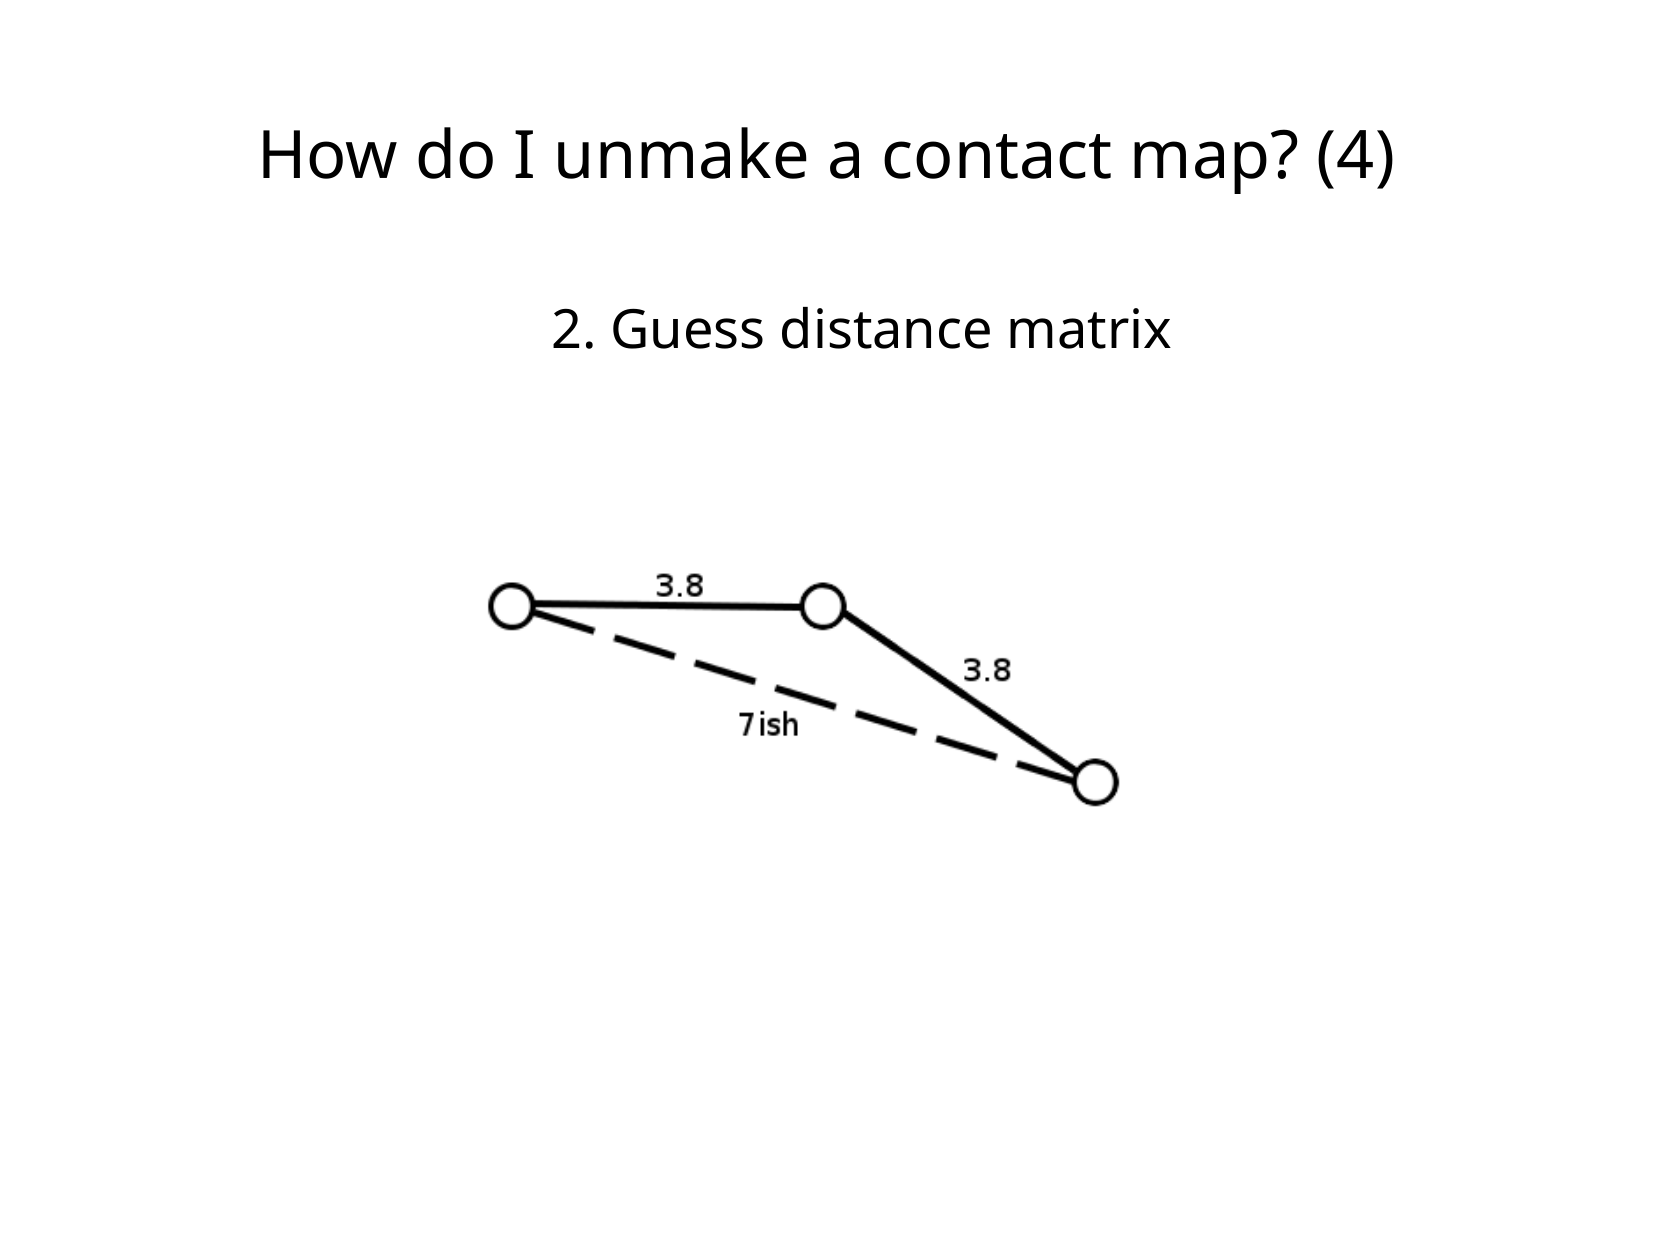

# How do I unmake a contact map? (4)
2. Guess distance matrix